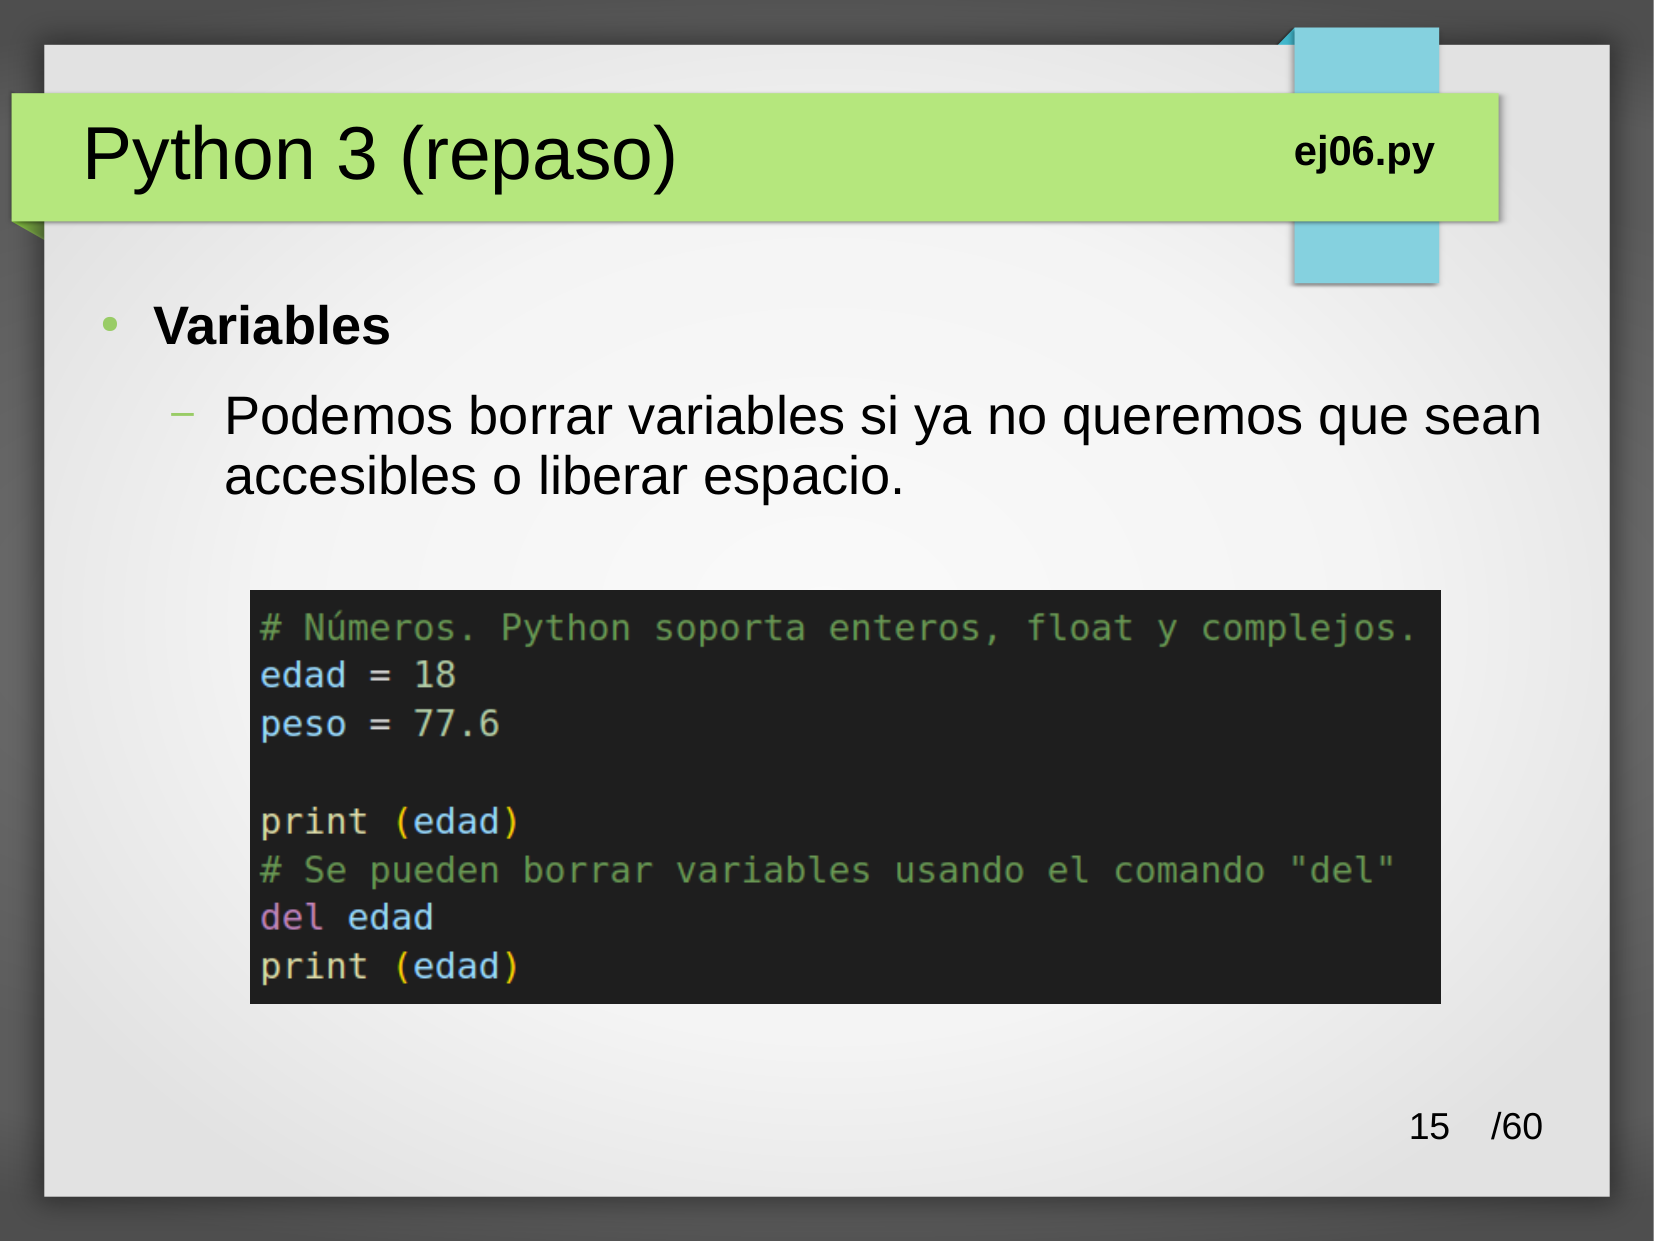

# Python 3 (repaso)
ej06.py
Variables
Podemos borrar variables si ya no queremos que sean accesibles o liberar espacio.
/60